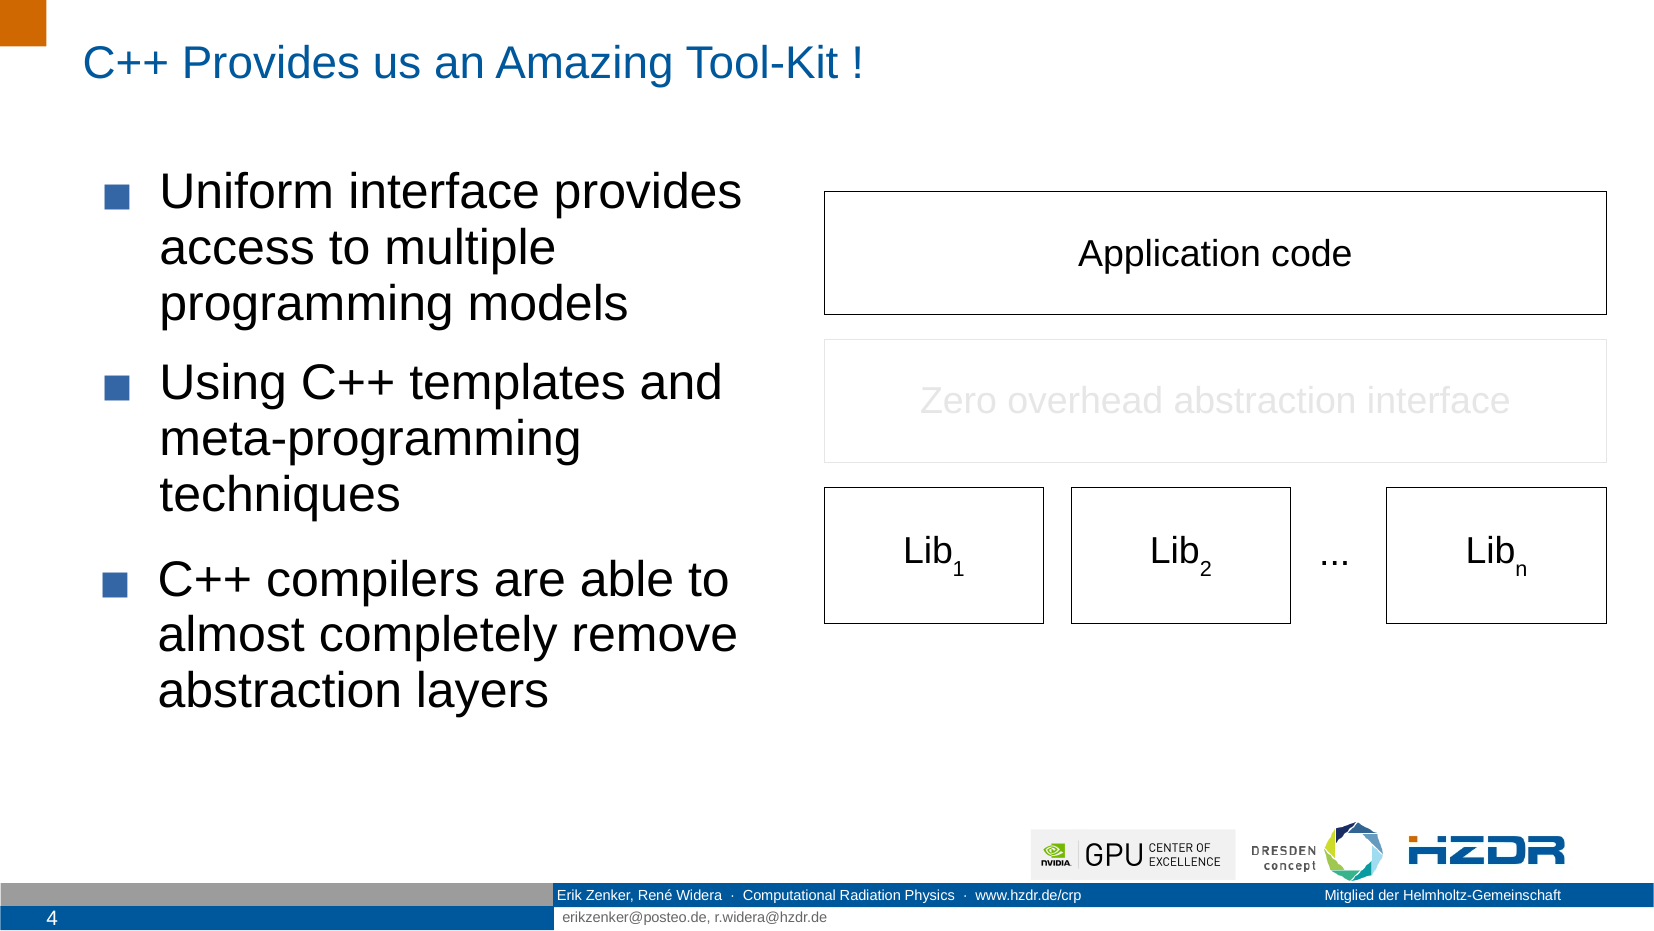

# C++ Provides us an Amazing Tool-Kit !
Uniform interface provides access to multiple programming models
Using C++ templates and meta-programming techniques
Application code
Zero overhead abstraction interface
Lib1
Lib2
Libn
...
C++ compilers are able to almost completely remove abstraction layers